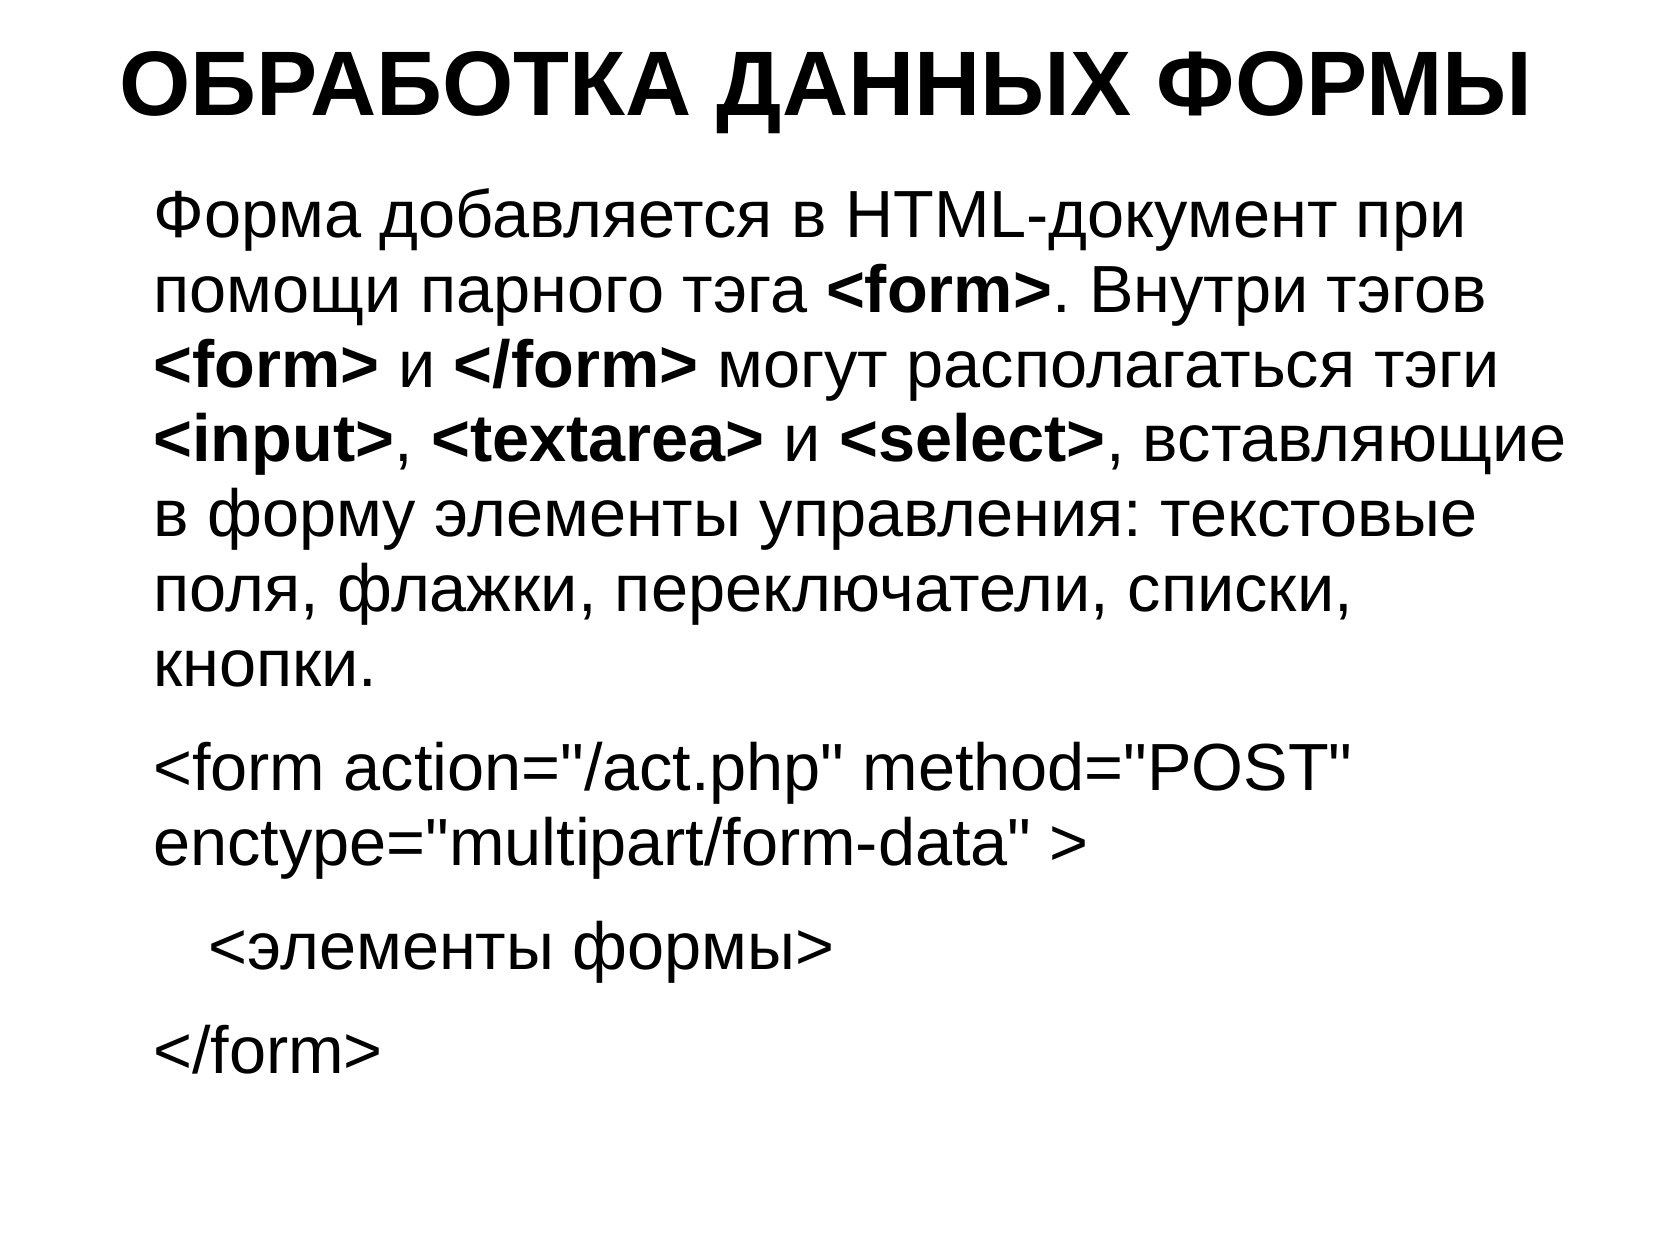

# ОБРАБОТКА ДАННЫХ ФОРМЫ
Форма добавляется в HTML-документ при помощи парного тэга <form>. Внутри тэгов <form> и </form> могут располагаться тэги <input>, <textarea> и <select>, вставляющие в форму элементы управления: текстовые поля, флажки, переключатели, списки, кнопки.
<form action="/act.php" method="POST" enctype="multipart/form-data" >
 <элементы формы>
</form>